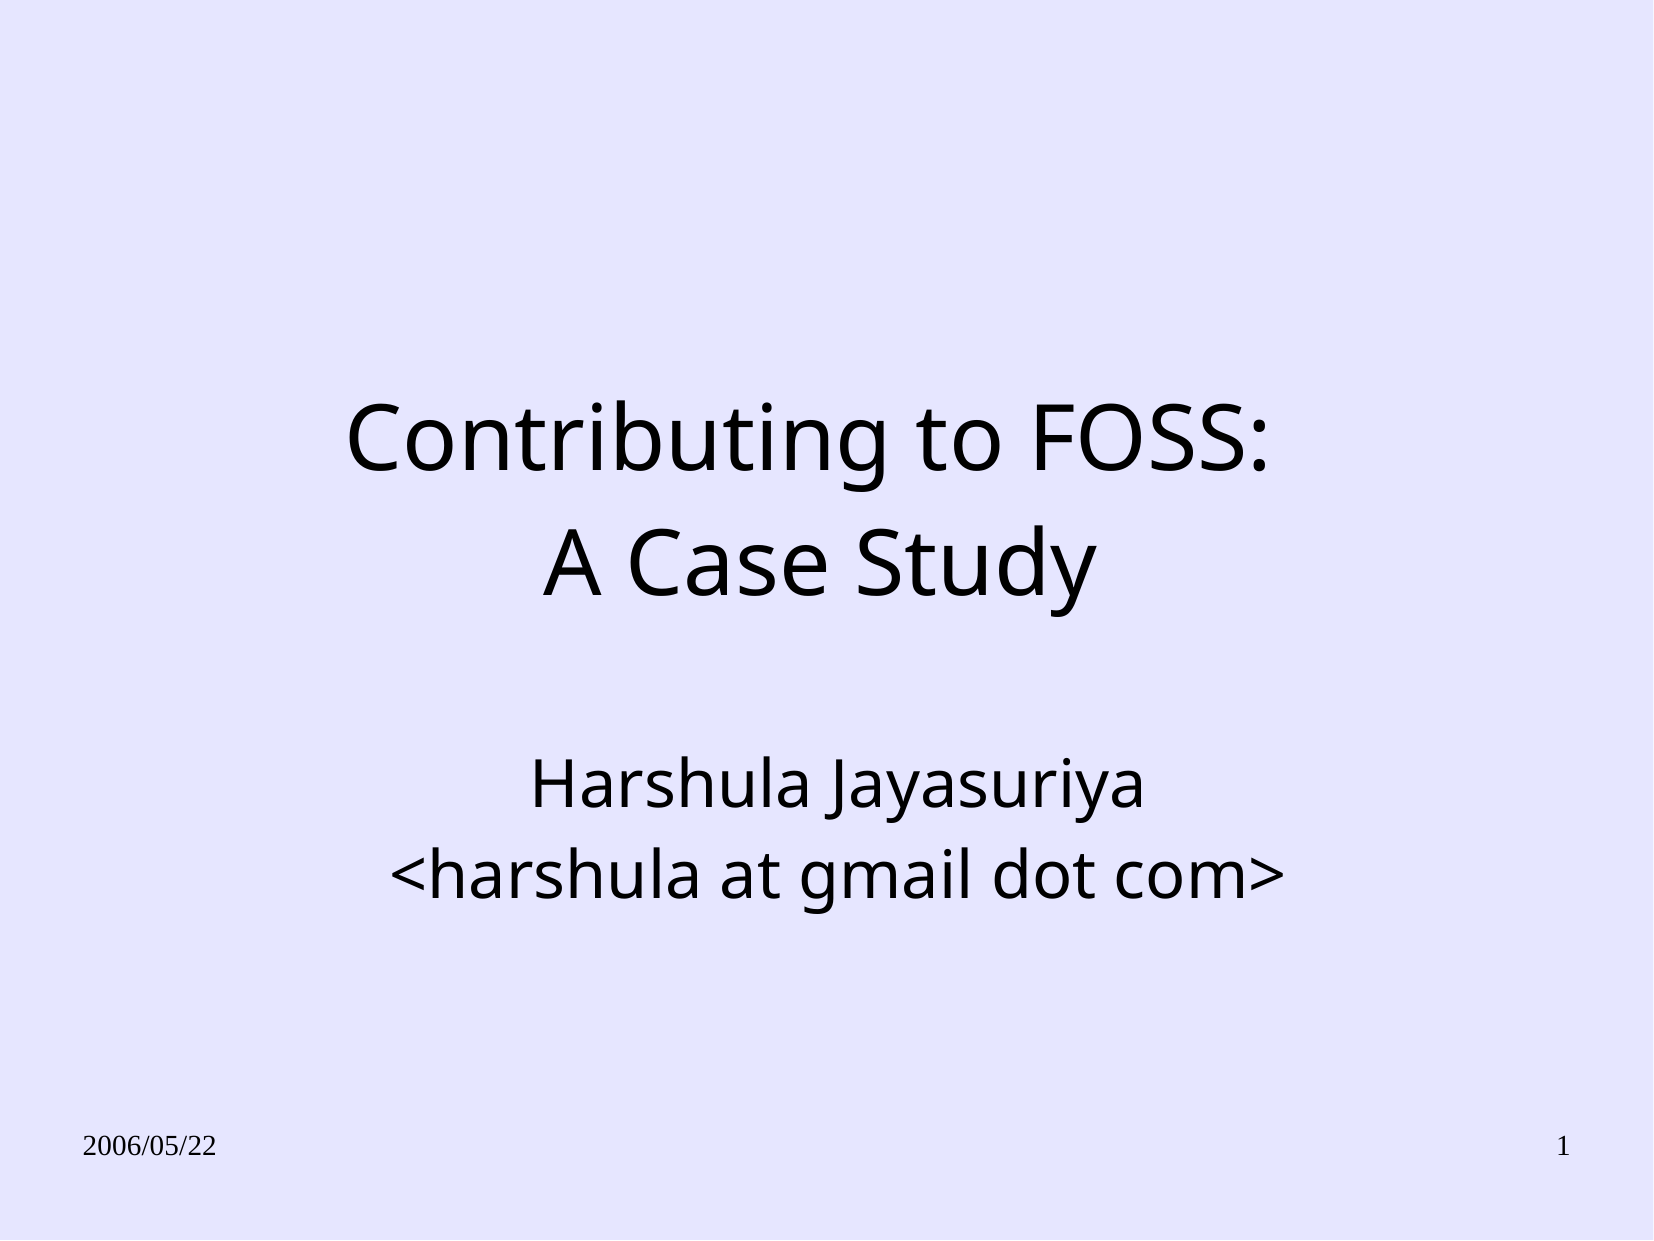

# Contributing to FOSS: A Case Study
Harshula Jayasuriya
<harshula at gmail dot com>
2006/05/22
1